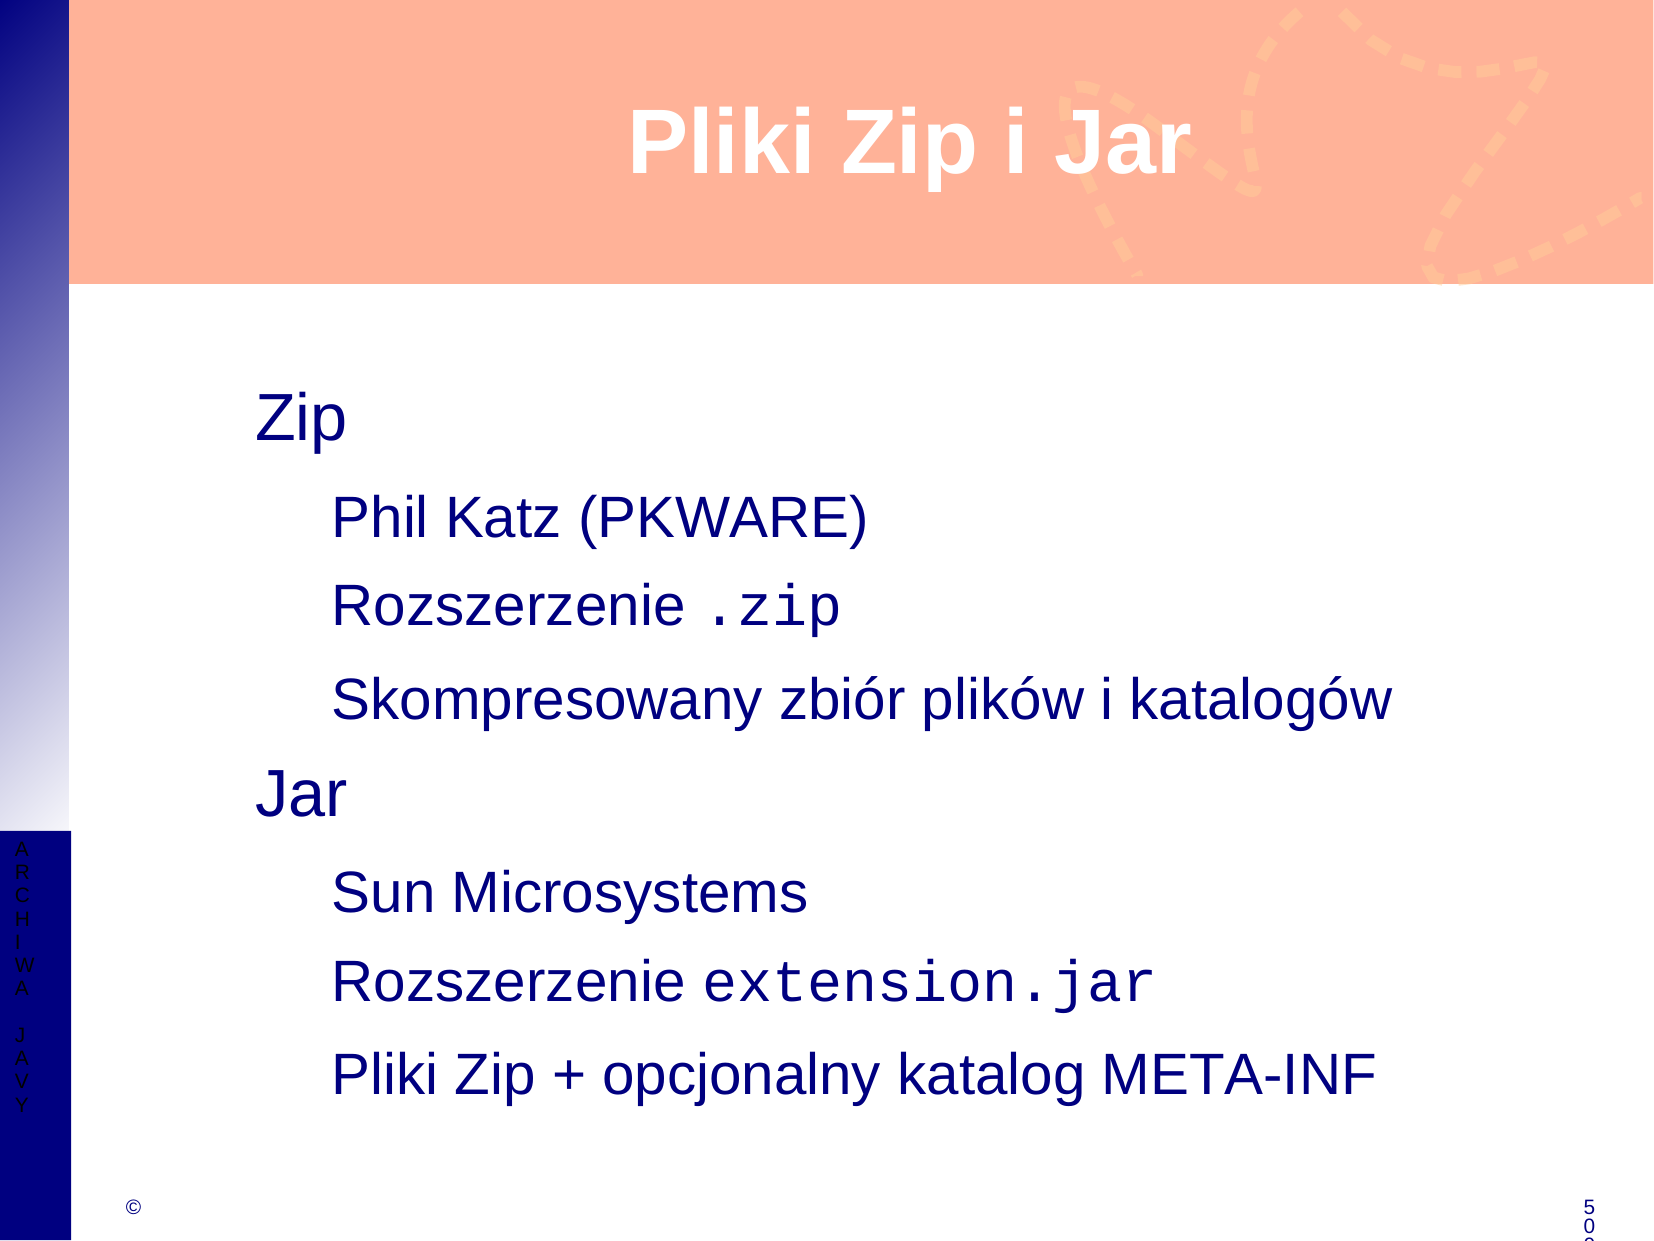

Pliki Zip i Jar
# Zip
Phil Katz (PKWARE)
Rozszerzenie .zip
Skompresowany zbiór plików i katalogów
Jar
Sun Microsystems
Rozszerzenie extension.jar
Pliki Zip + opcjonalny katalog META-INF
A
R
C
H
I
W
A
J
A
V
Y